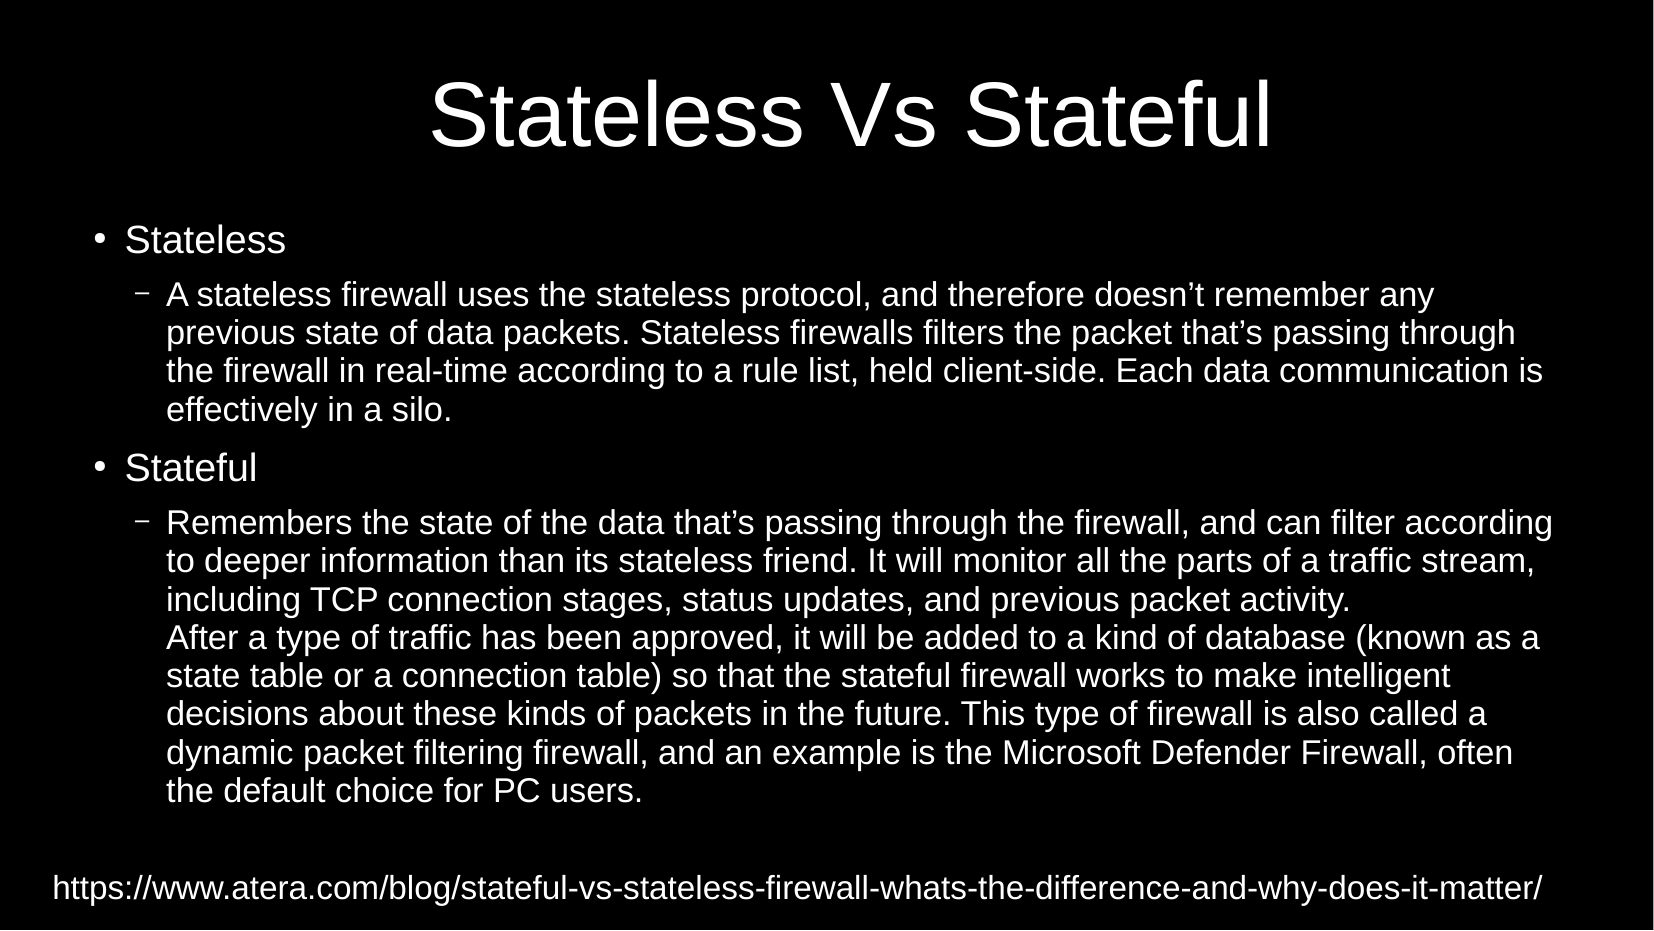

# Stateless Vs Stateful
Stateless
A stateless firewall uses the stateless protocol, and therefore doesn’t remember any previous state of data packets. Stateless firewalls filters the packet that’s passing through the firewall in real-time according to a rule list, held client-side. Each data communication is effectively in a silo.
Stateful
Remembers the state of the data that’s passing through the firewall, and can filter according to deeper information than its stateless friend. It will monitor all the parts of a traffic stream, including TCP connection stages, status updates, and previous packet activity.
After a type of traffic has been approved, it will be added to a kind of database (known as a state table or a connection table) so that the stateful firewall works to make intelligent decisions about these kinds of packets in the future. This type of firewall is also called a dynamic packet filtering firewall, and an example is the Microsoft Defender Firewall, often the default choice for PC users.
https://www.atera.com/blog/stateful-vs-stateless-firewall-whats-the-difference-and-why-does-it-matter/